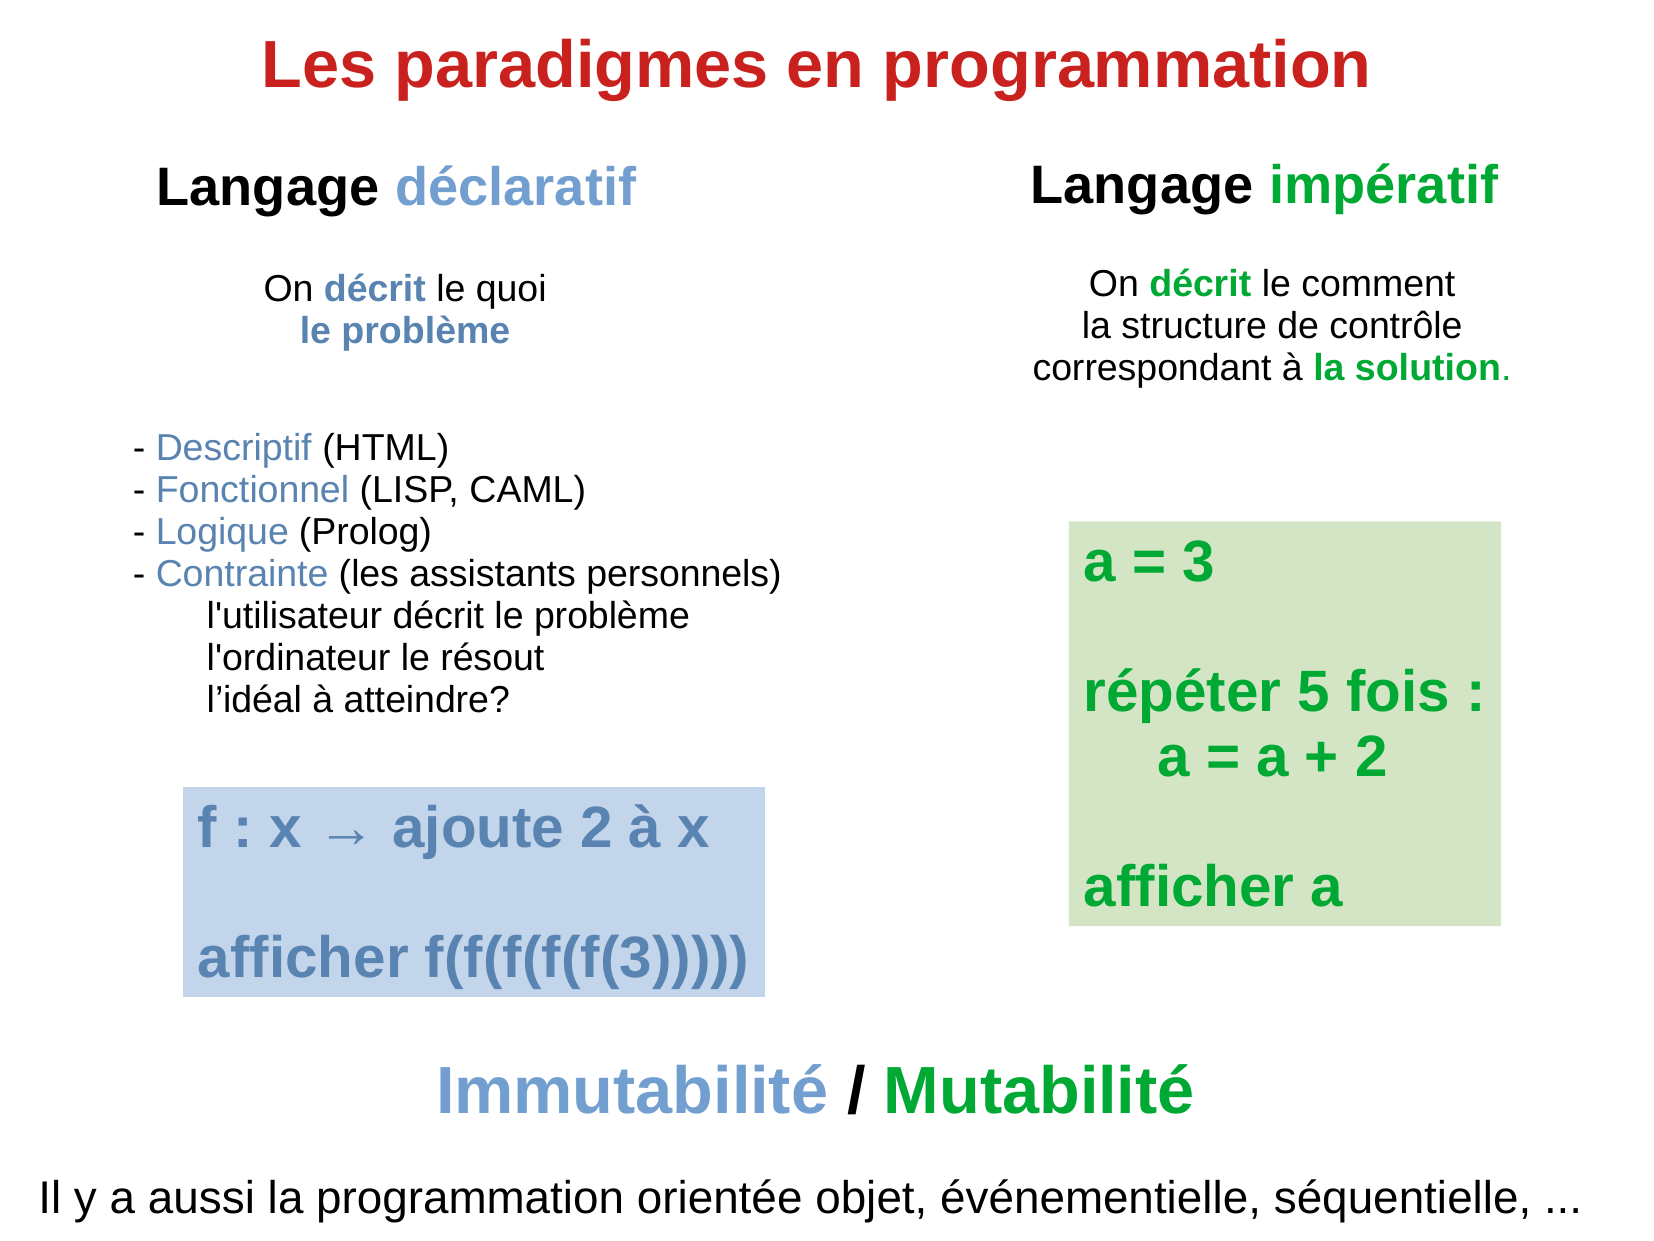

Les paradigmes en programmation
Langage impératif
Langage déclaratif
On décrit le comment
la structure de contrôle
correspondant à la solution.
On décrit le quoi
le problème
- Descriptif (HTML)
- Fonctionnel (LISP, CAML)
- Logique (Prolog)
- Contrainte (les assistants personnels)
	l'utilisateur décrit le problème
	l'ordinateur le résout
	l’idéal à atteindre?
a = 3
répéter 5 fois :
	a = a + 2
afficher a
f : x → ajoute 2 à x
afficher f(f(f(f(f(3)))))
Immutabilité / Mutabilité
Il y a aussi la programmation orientée objet, événementielle, séquentielle, ...